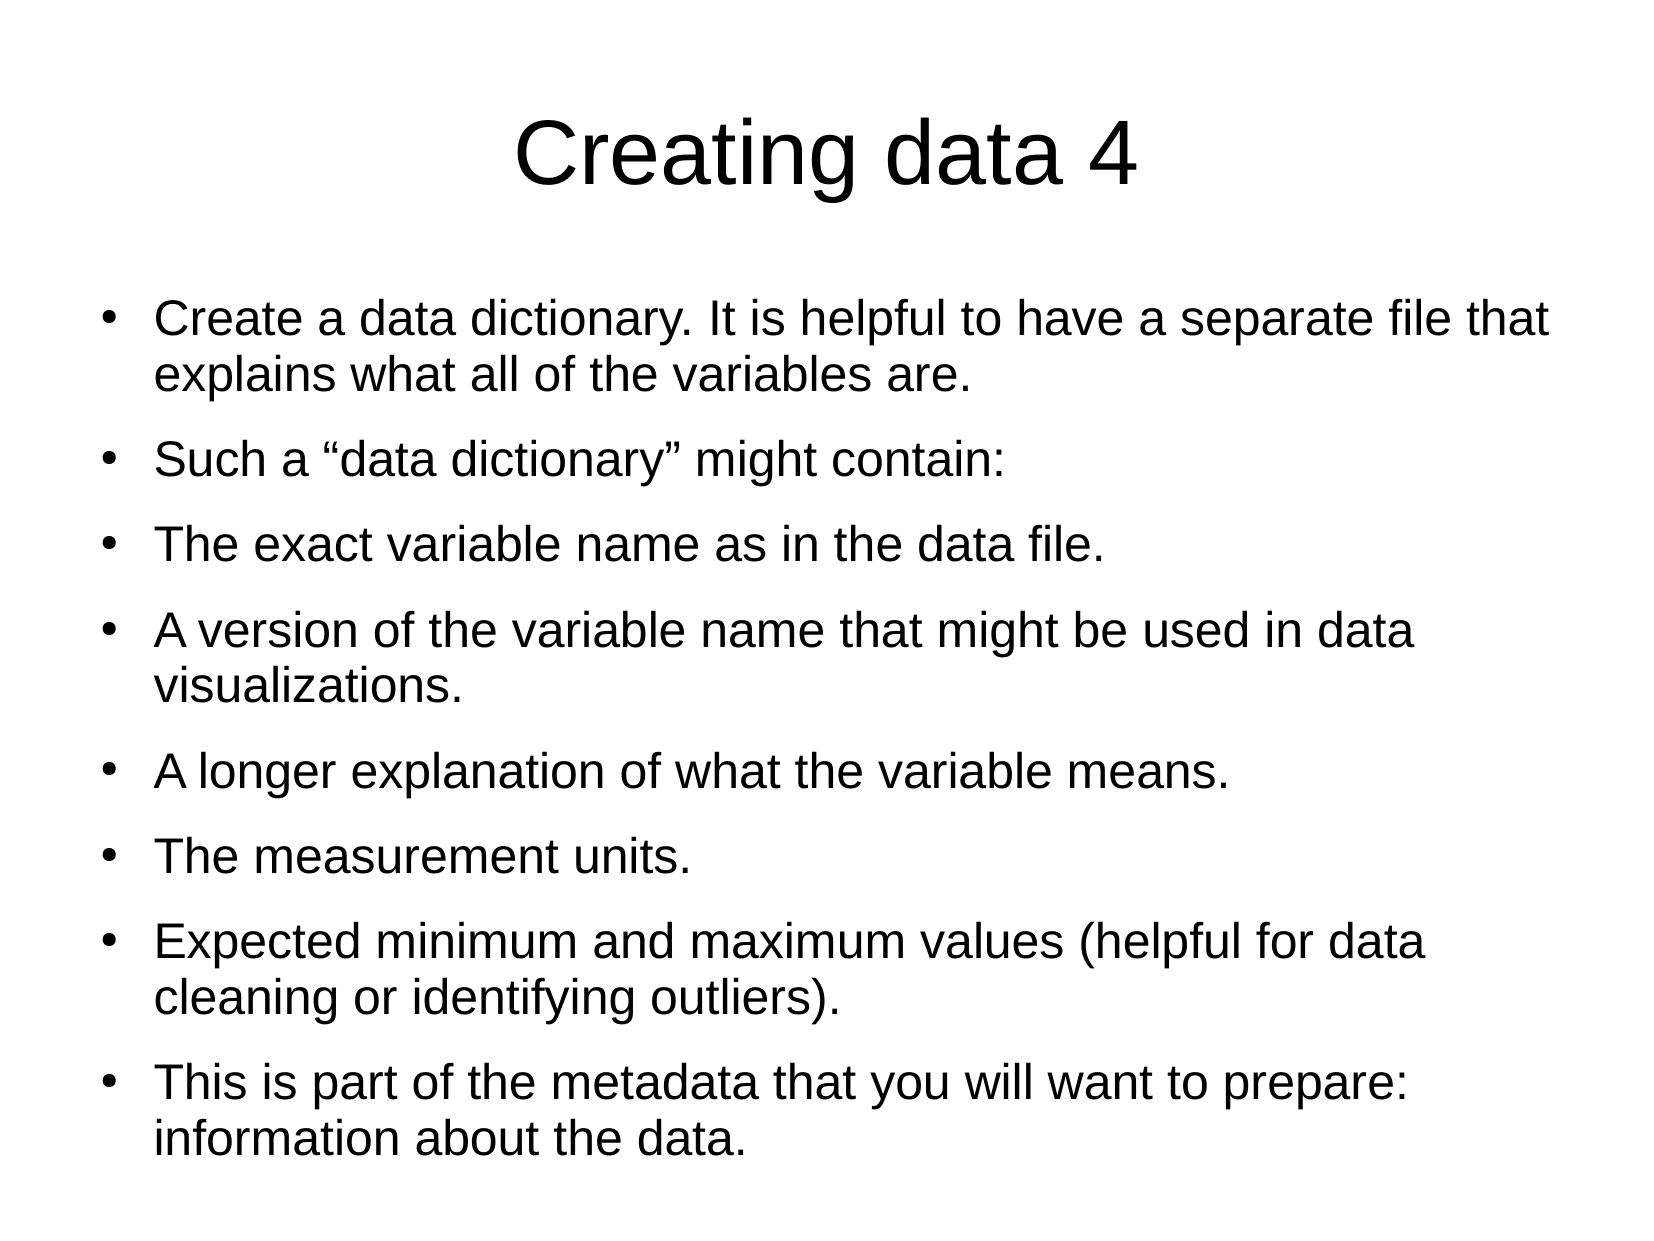

# Creating data 4
Create a data dictionary. It is helpful to have a separate file that explains what all of the variables are.
Such a “data dictionary” might contain:
The exact variable name as in the data file.
A version of the variable name that might be used in data visualizations.
A longer explanation of what the variable means.
The measurement units.
Expected minimum and maximum values (helpful for data cleaning or identifying outliers).
This is part of the metadata that you will want to prepare: information about the data.